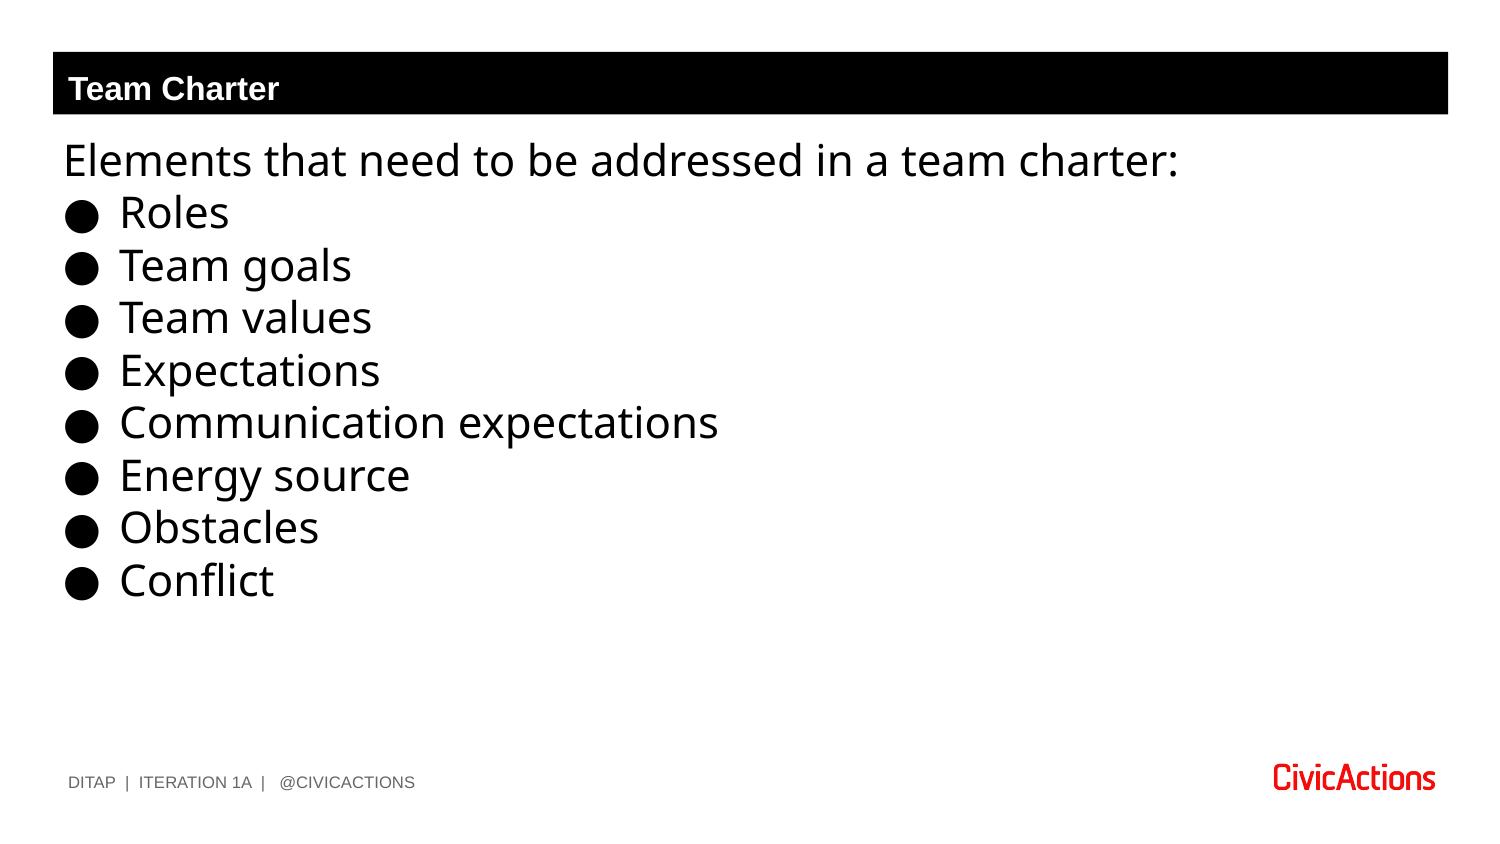

Team Charter
# Elements that need to be addressed in a team charter:
Roles
Team goals
Team values
Expectations
Communication expectations
Energy source
Obstacles
Conflict